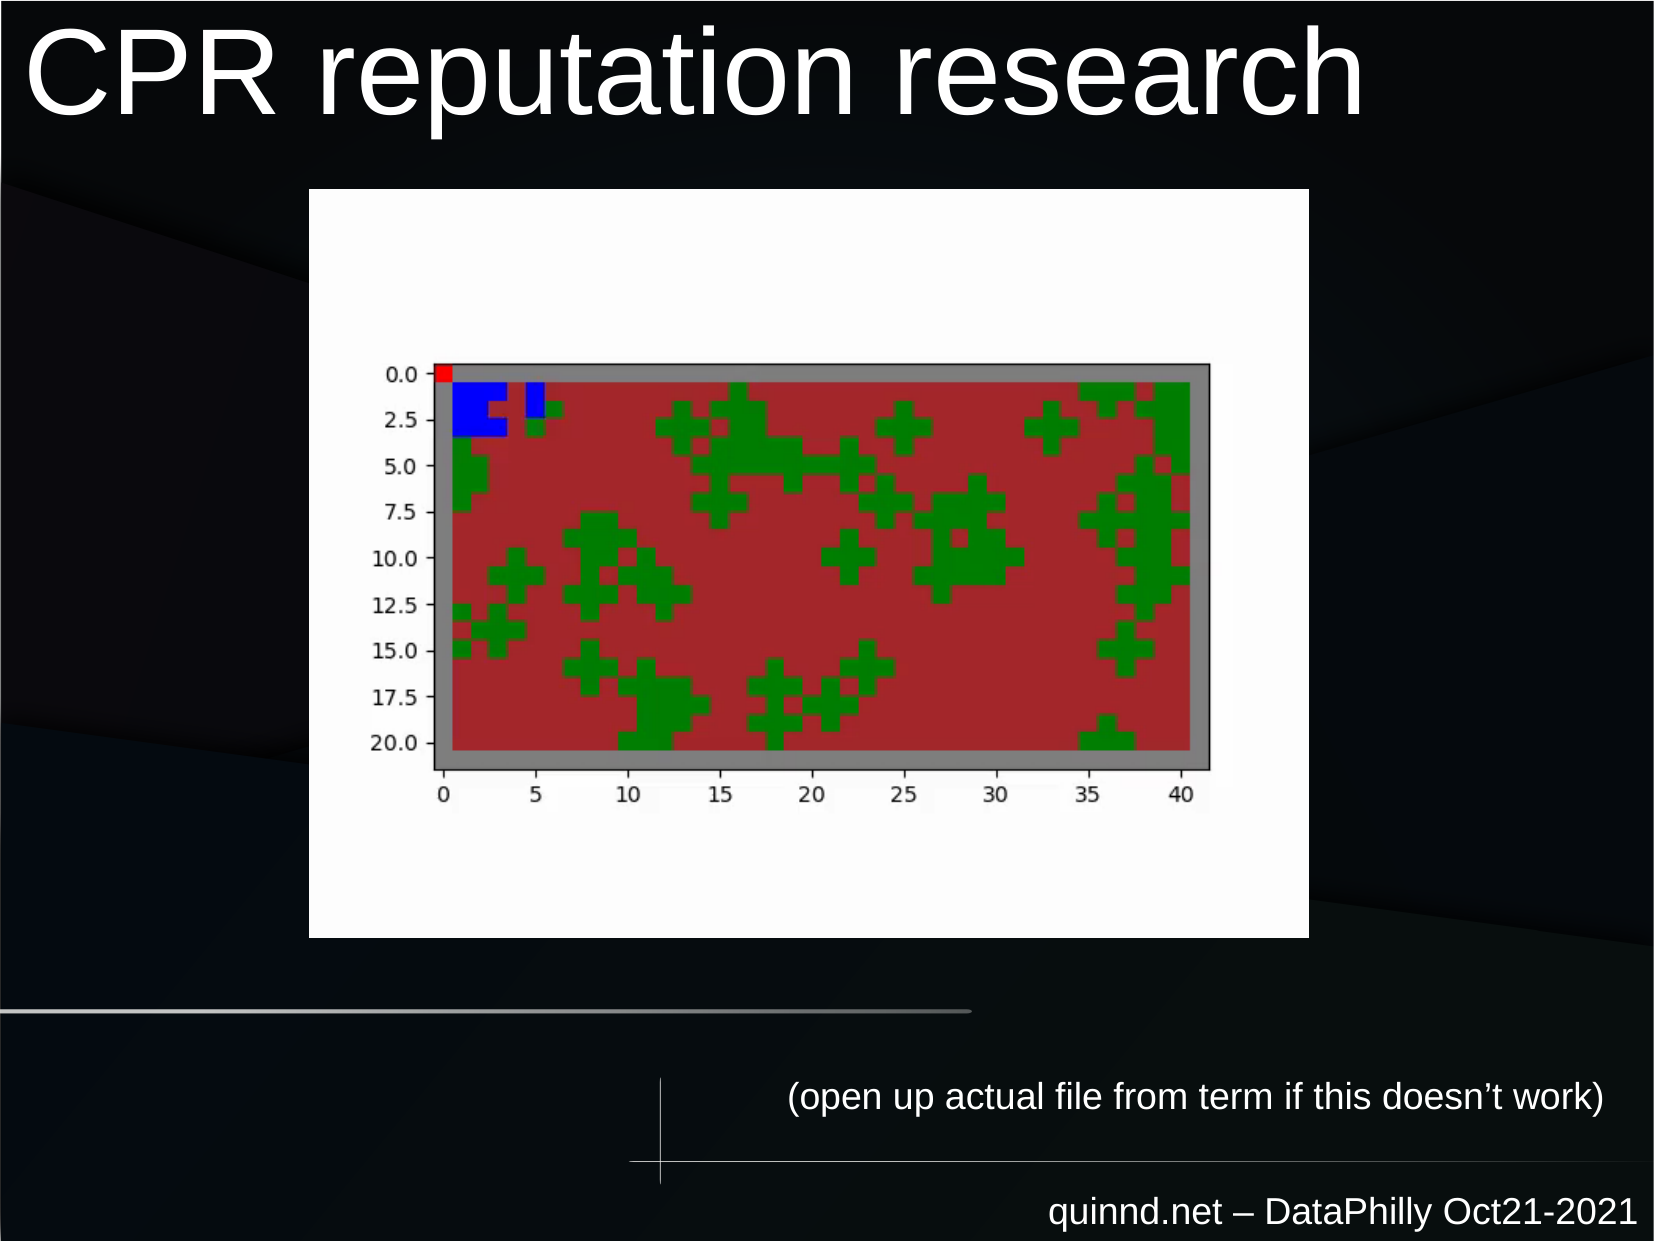

# CPR reputation research
(open up actual file from term if this doesn’t work)